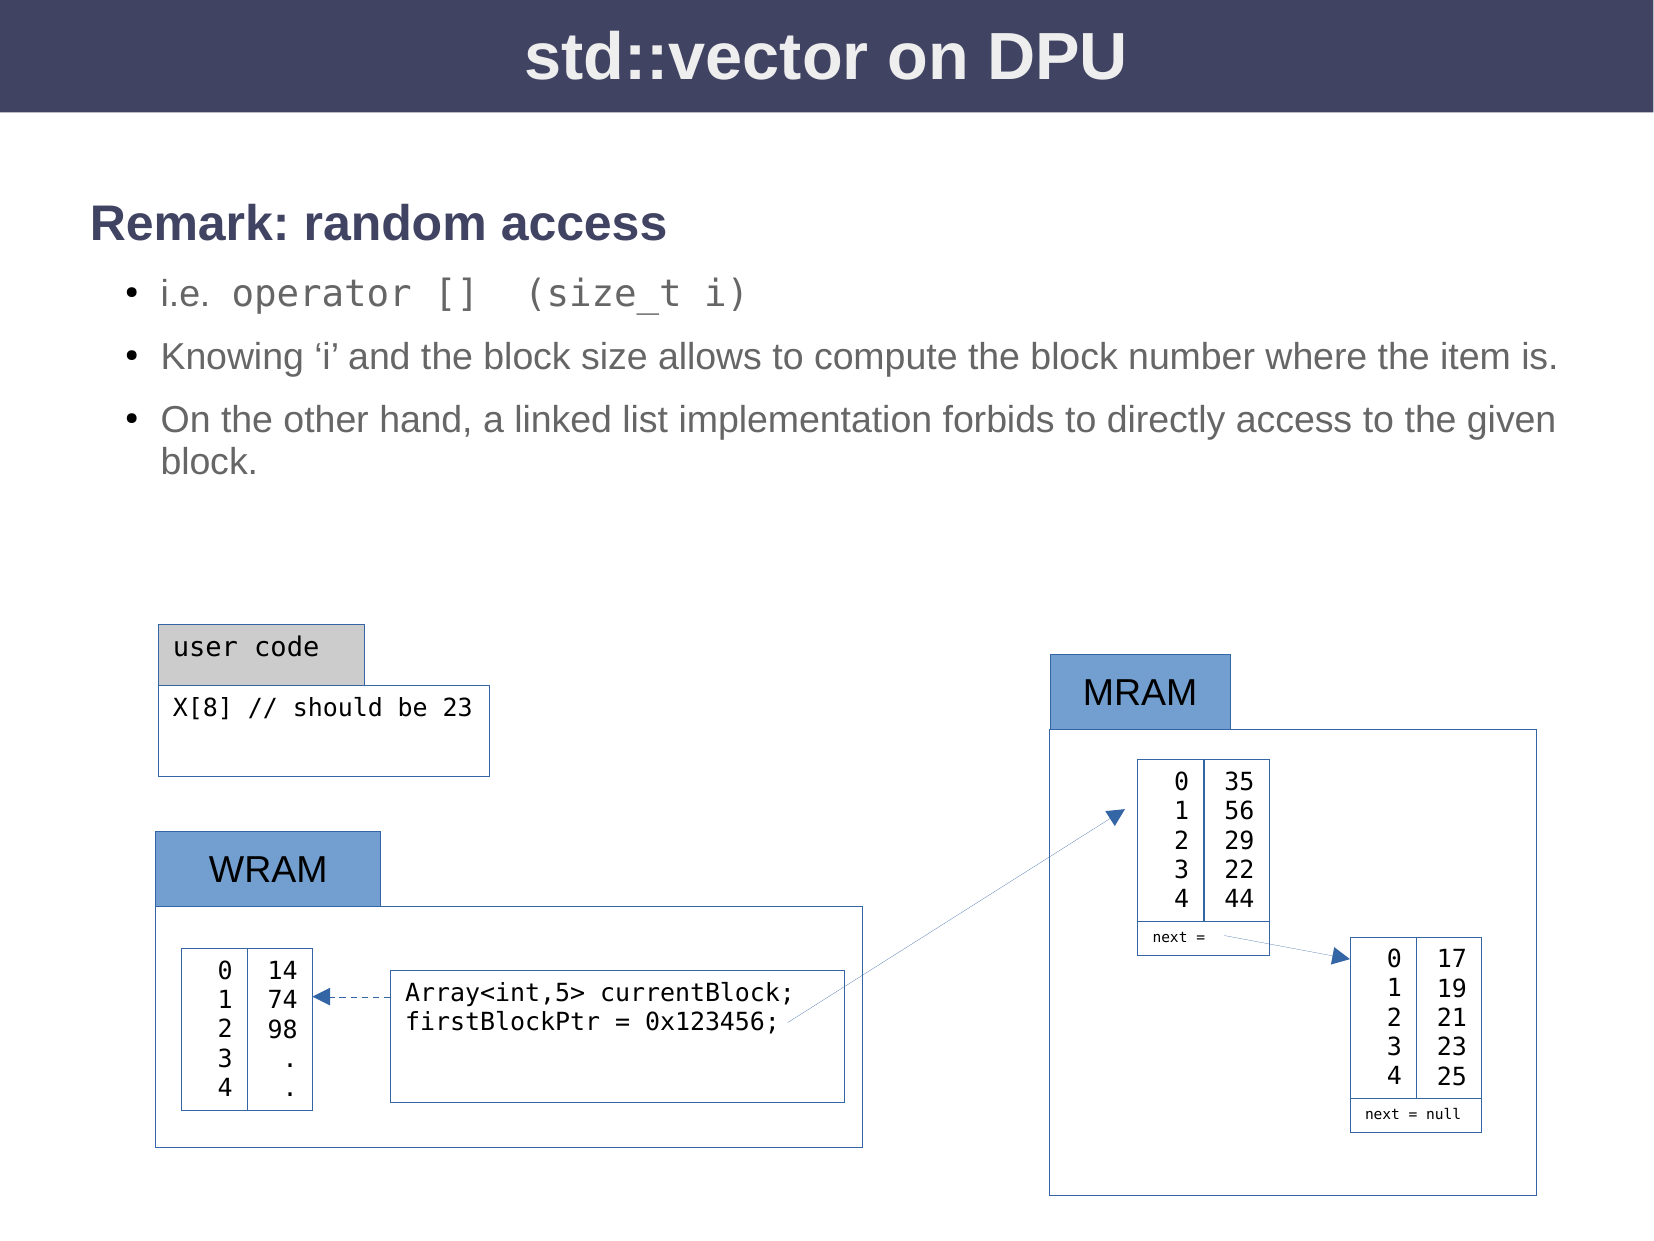

std::vector on DPU
Remark: random access
i.e. operator [] (size_t i)
Knowing ‘i’ and the block size allows to compute the block number where the item is.
On the other hand, a linked list implementation forbids to directly access to the given block.
user code
MRAM
X[8] // should be 23
0
1
2
3
4
35
56
29
22
44
WRAM
next =
0
1
2
3
4
17
19
21
23
25
0
1
2
3
4
14
74
98
.
.
Array<int,5> currentBlock;
firstBlockPtr = 0x123456;
next = null